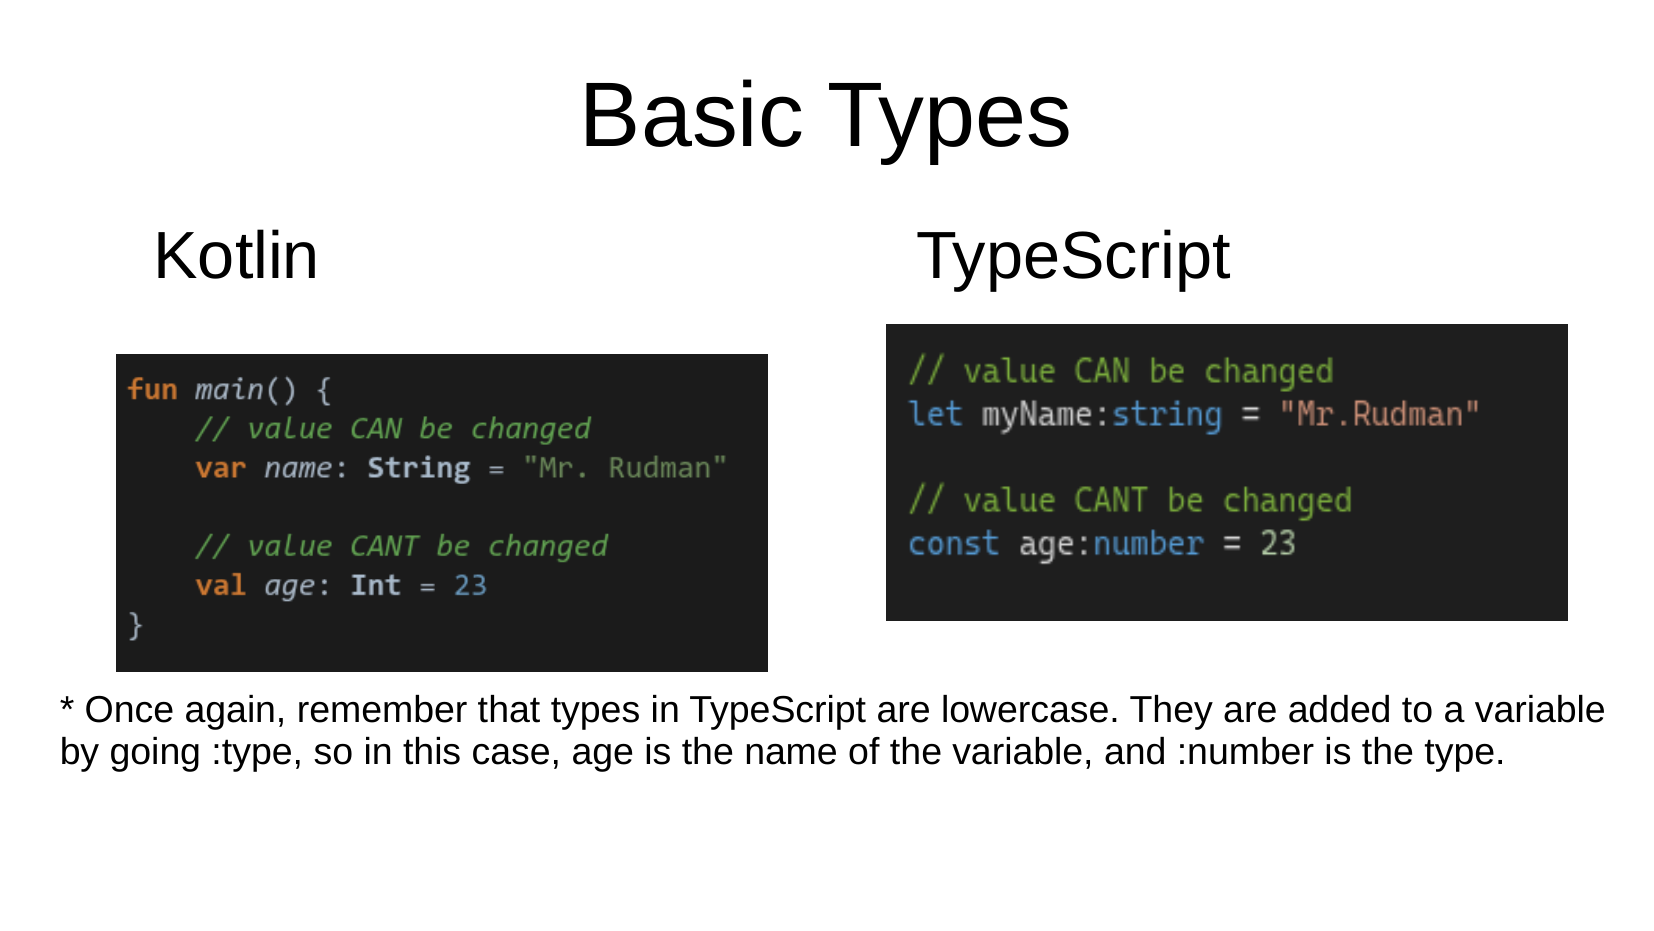

# Basic Types
Kotlin
TypeScript
* Once again, remember that types in TypeScript are lowercase. They are added to a variable
by going :type, so in this case, age is the name of the variable, and :number is the type.